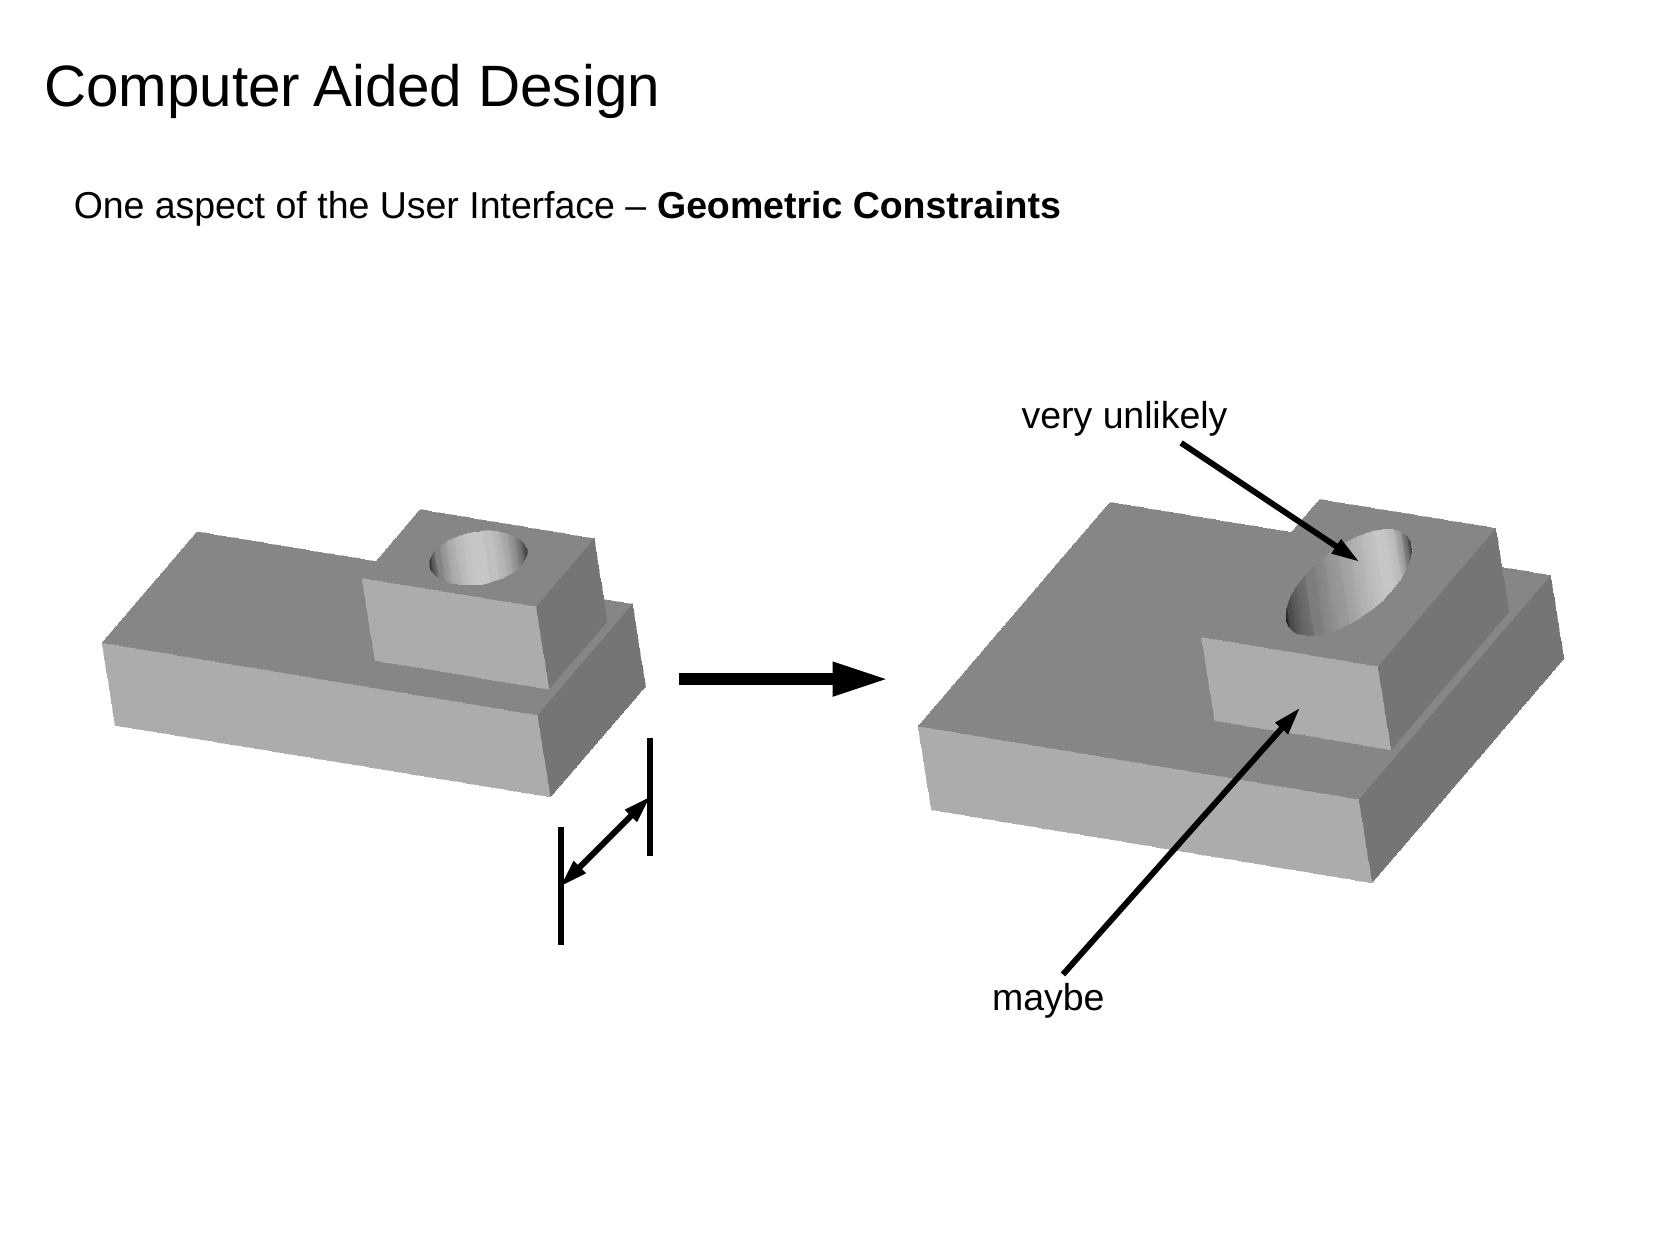

Computer Aided Design
One aspect of the User Interface – Geometric Constraints
very unlikely
maybe